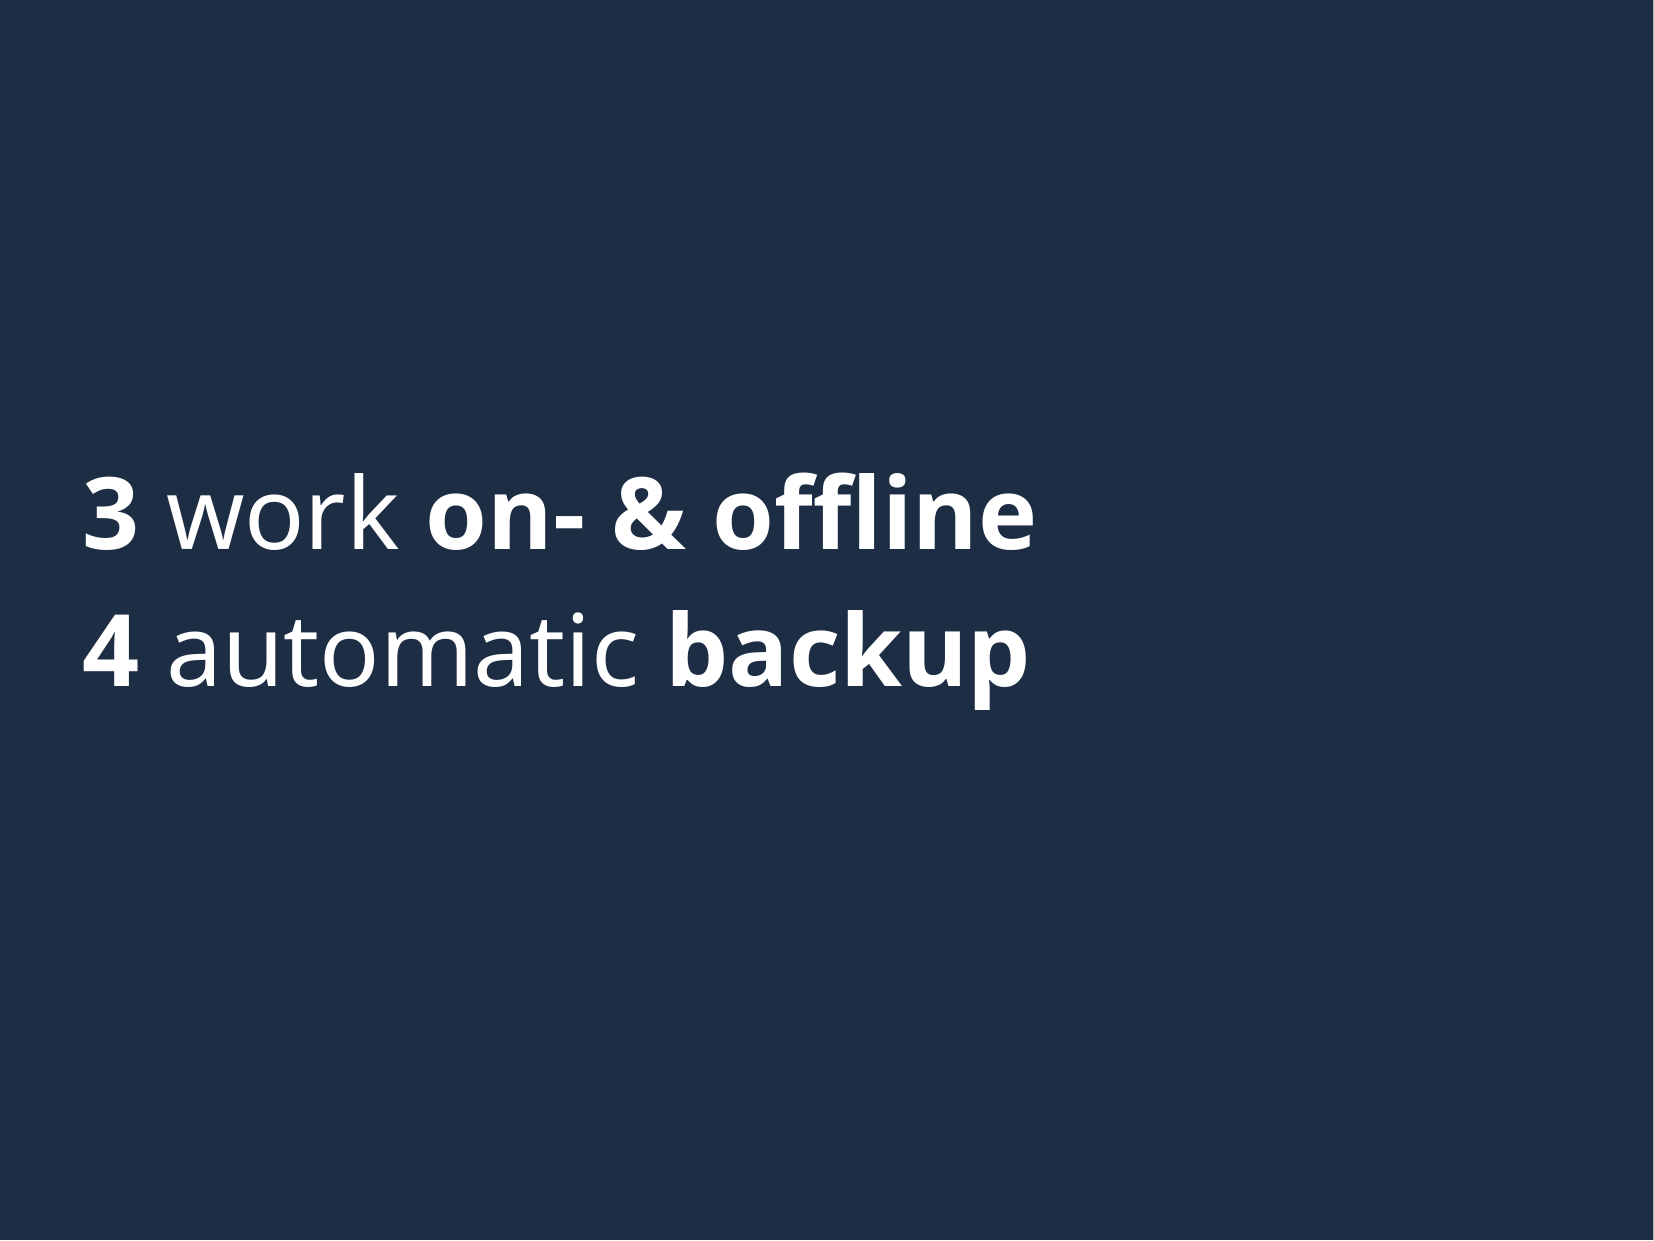

# 3 work on- & offline
4 automatic backup